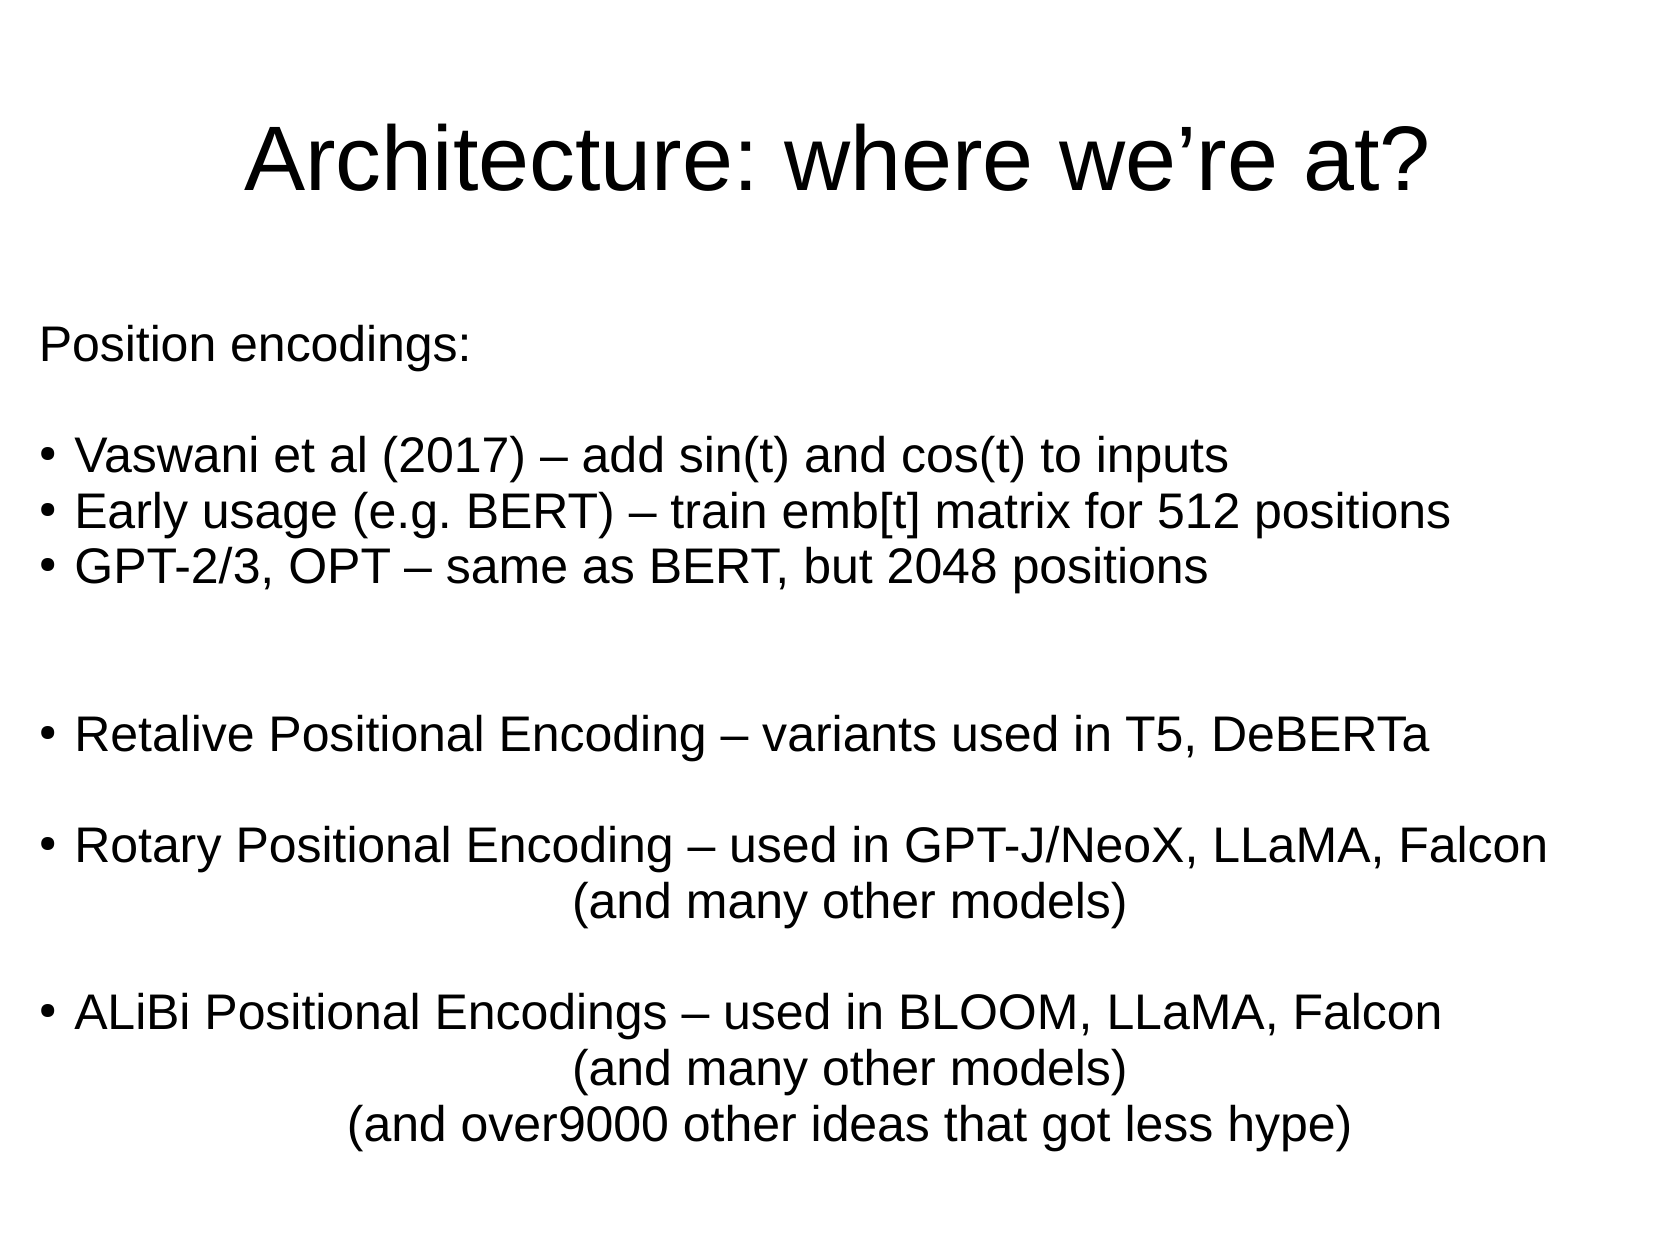

# Architecture: where we’re at?
Position encodings:
Vaswani et al (2017) – add sin(t) and cos(t) to inputs
Early usage (e.g. BERT) – train emb[t] matrix for 512 positions
GPT-2/3, OPT – same as BERT, but 2048 positions
Retalive Positional Encoding – variants used in T5, DeBERTa
Rotary Positional Encoding – used in GPT-J/NeoX, LLaMA, Falcon
(and many other models)
ALiBi Positional Encodings – used in BLOOM, LLaMA, Falcon
(and many other models)
(and over9000 other ideas that got less hype)